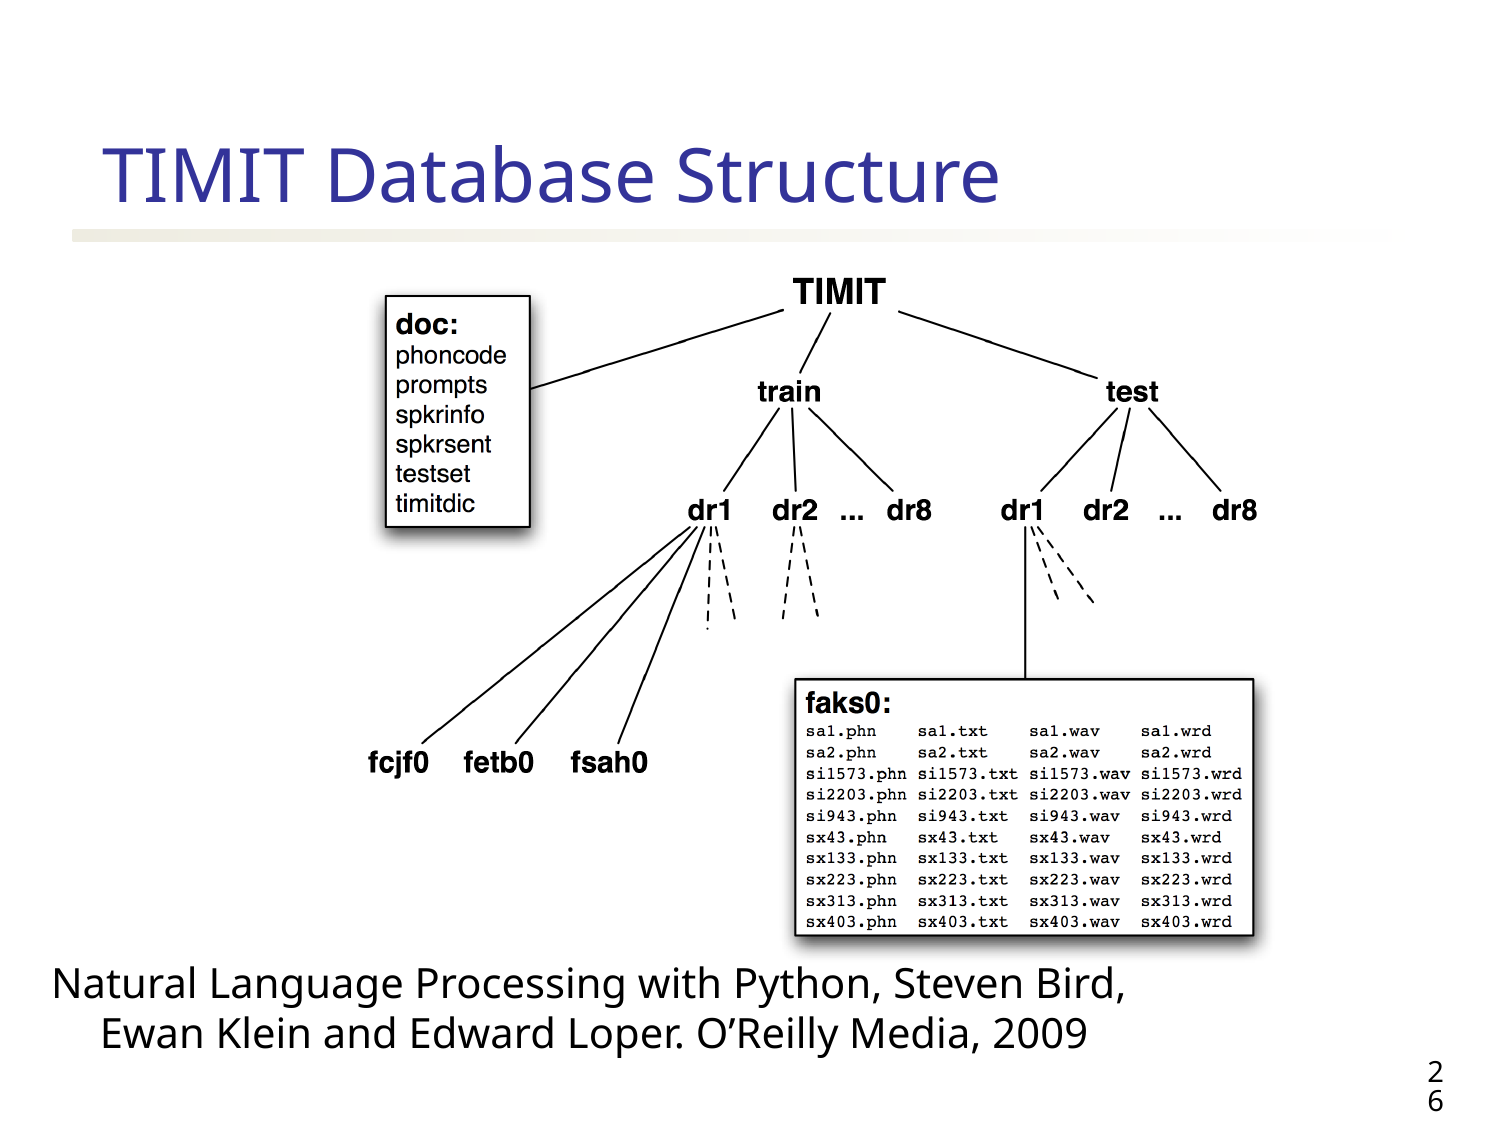

TIMIT Database Structure
Natural Language Processing with Python, Steven Bird,
Ewan Klein and Edward Loper. O’Reilly Media, 2009